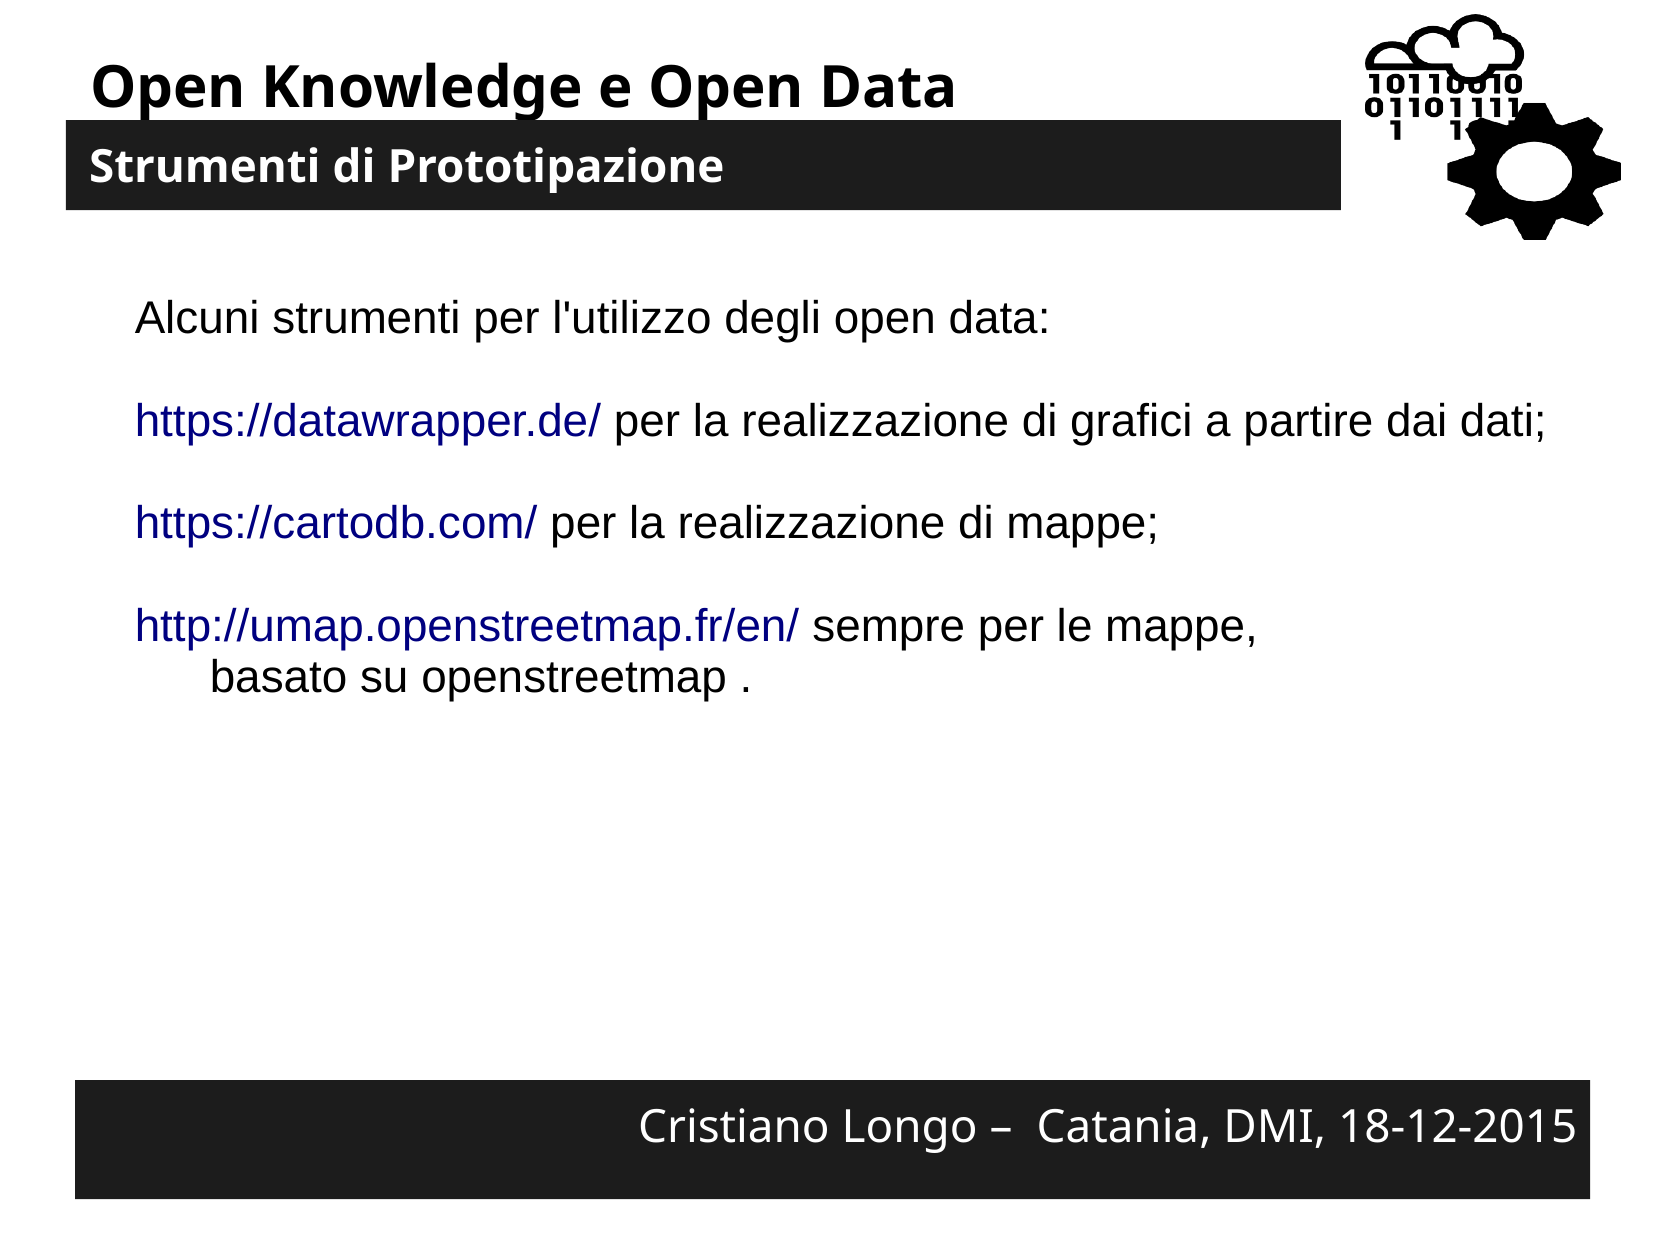

# Open Knowledge e Open Data
 Strumenti di Prototipazione
Alcuni strumenti per l'utilizzo degli open data:
https://datawrapper.de/ per la realizzazione di grafici a partire dai dati;
https://cartodb.com/ per la realizzazione di mappe;
http://umap.openstreetmap.fr/en/ sempre per le mappe,
	basato su openstreetmap .
 Cristiano Longo – Catania, DMI, 18-12-2015